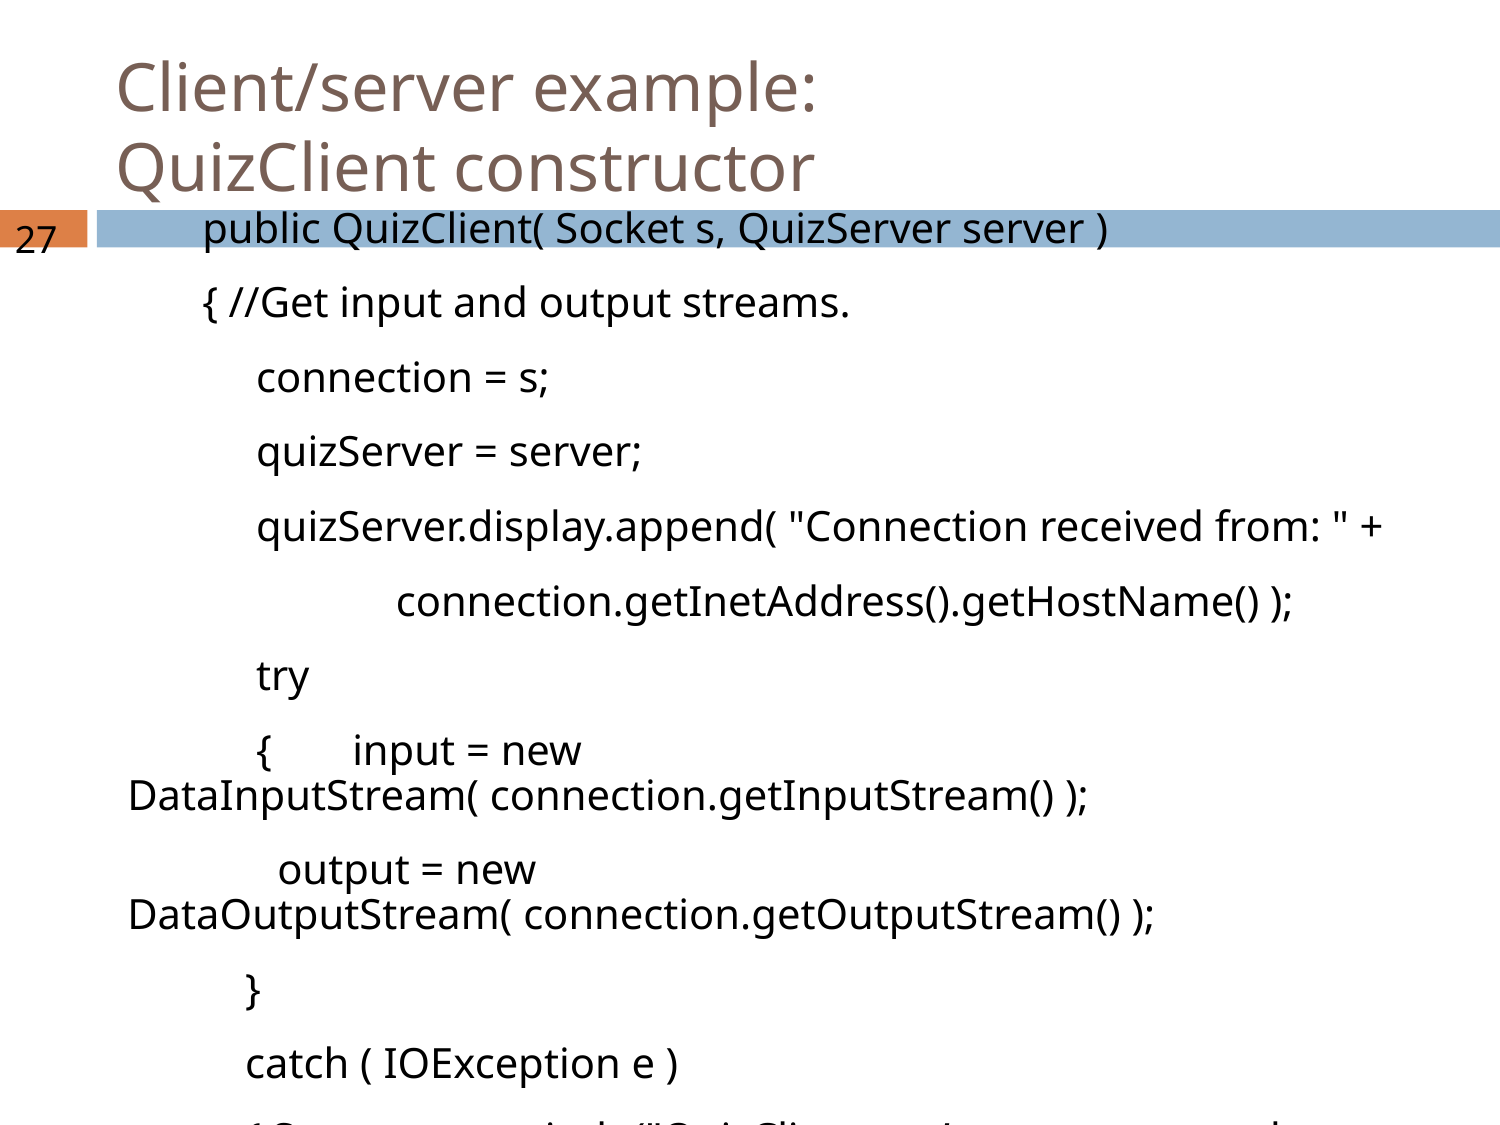

# Client/server example: QuizClient constructor
	public QuizClient( Socket s, QuizServer server )
	{ //Get input and output streams.
	 connection = s;
	 quizServer = server;
	 quizServer.display.append( "Connection received from: " +
	 connection.getInetAddress().getHostName() );
	 try
	 { 	input = new DataInputStream( connection.getInputStream() );
		output = new DataOutputStream( connection.getOutputStream() );
	 }
	 catch ( IOException e )
	 { System.out.println("QuizClient can’t open streams thru connection");
	 e.printStackTrace();
	 }
	}